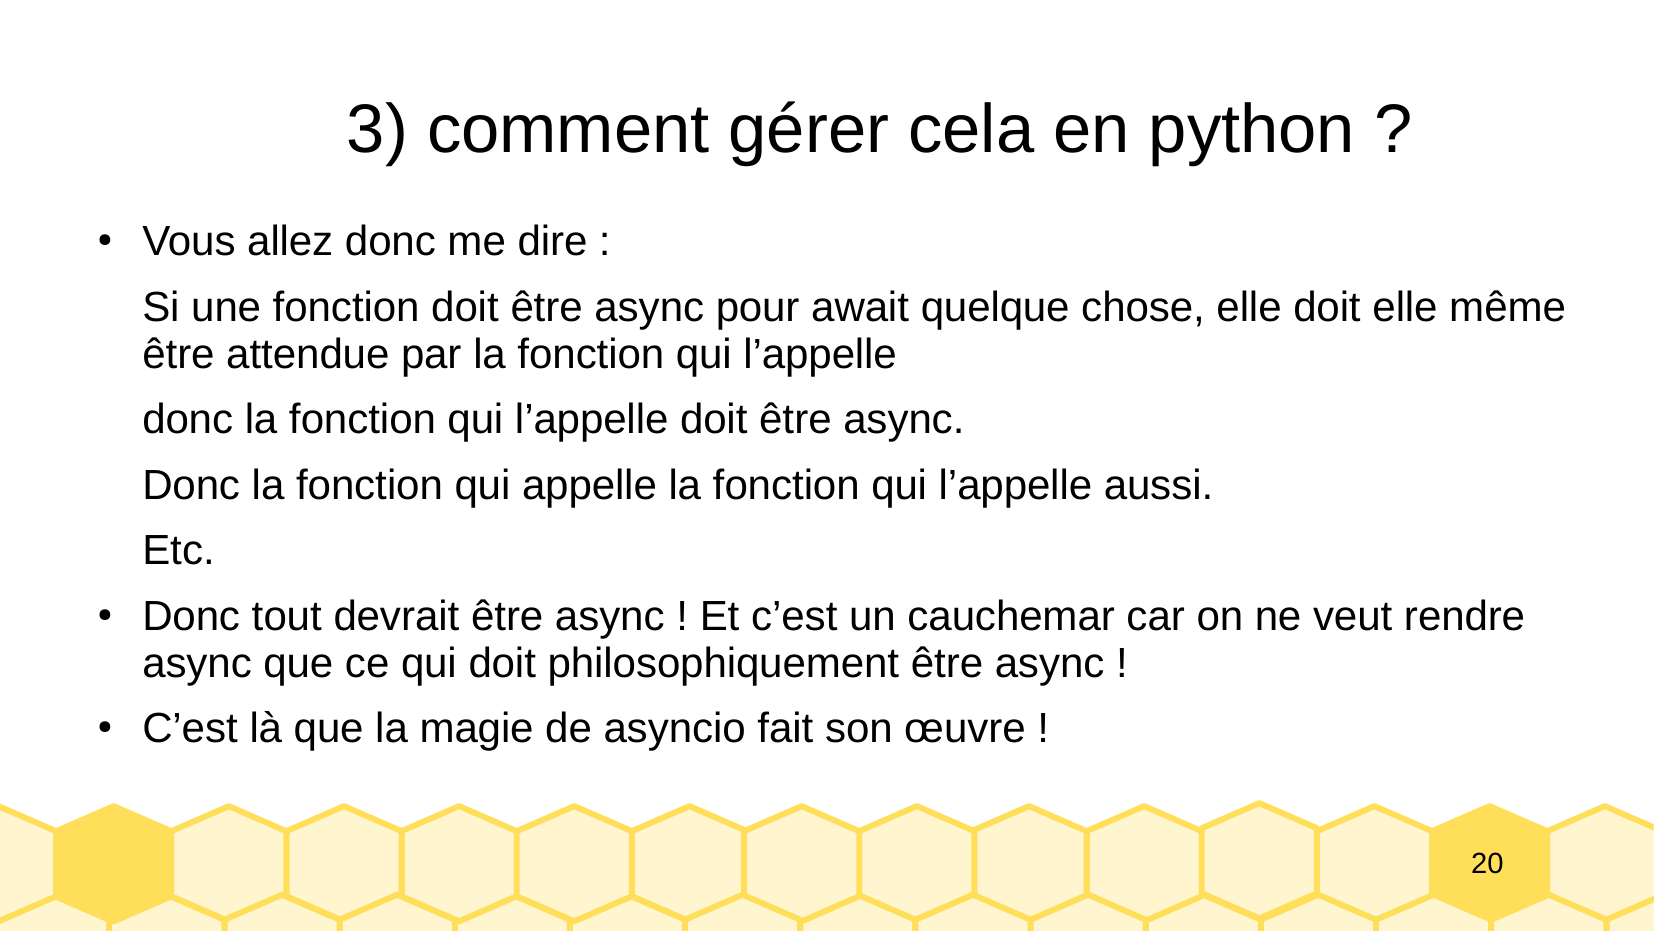

3) comment gérer cela en python ?
# Vous allez donc me dire :
Si une fonction doit être async pour await quelque chose, elle doit elle même être attendue par la fonction qui l’appelle
donc la fonction qui l’appelle doit être async.
Donc la fonction qui appelle la fonction qui l’appelle aussi.
Etc.
Donc tout devrait être async ! Et c’est un cauchemar car on ne veut rendre async que ce qui doit philosophiquement être async !
C’est là que la magie de asyncio fait son œuvre !